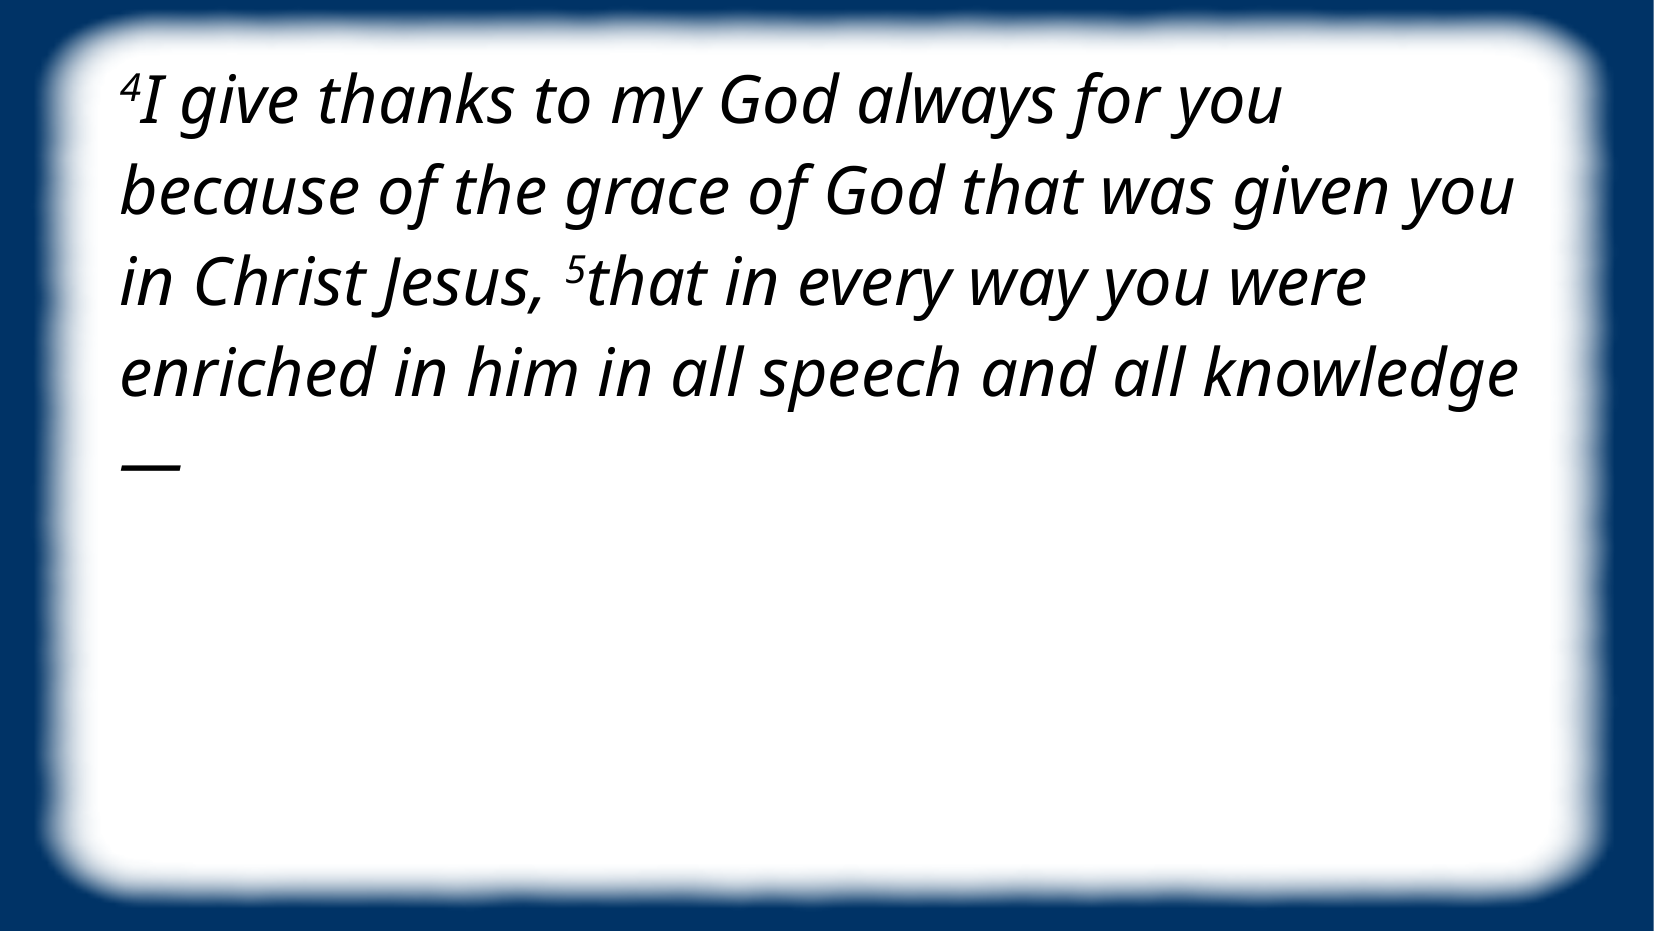

4I give thanks to my God always for you because of the grace of God that was given you in Christ Jesus, 5that in every way you were enriched in him in all speech and all knowledge—